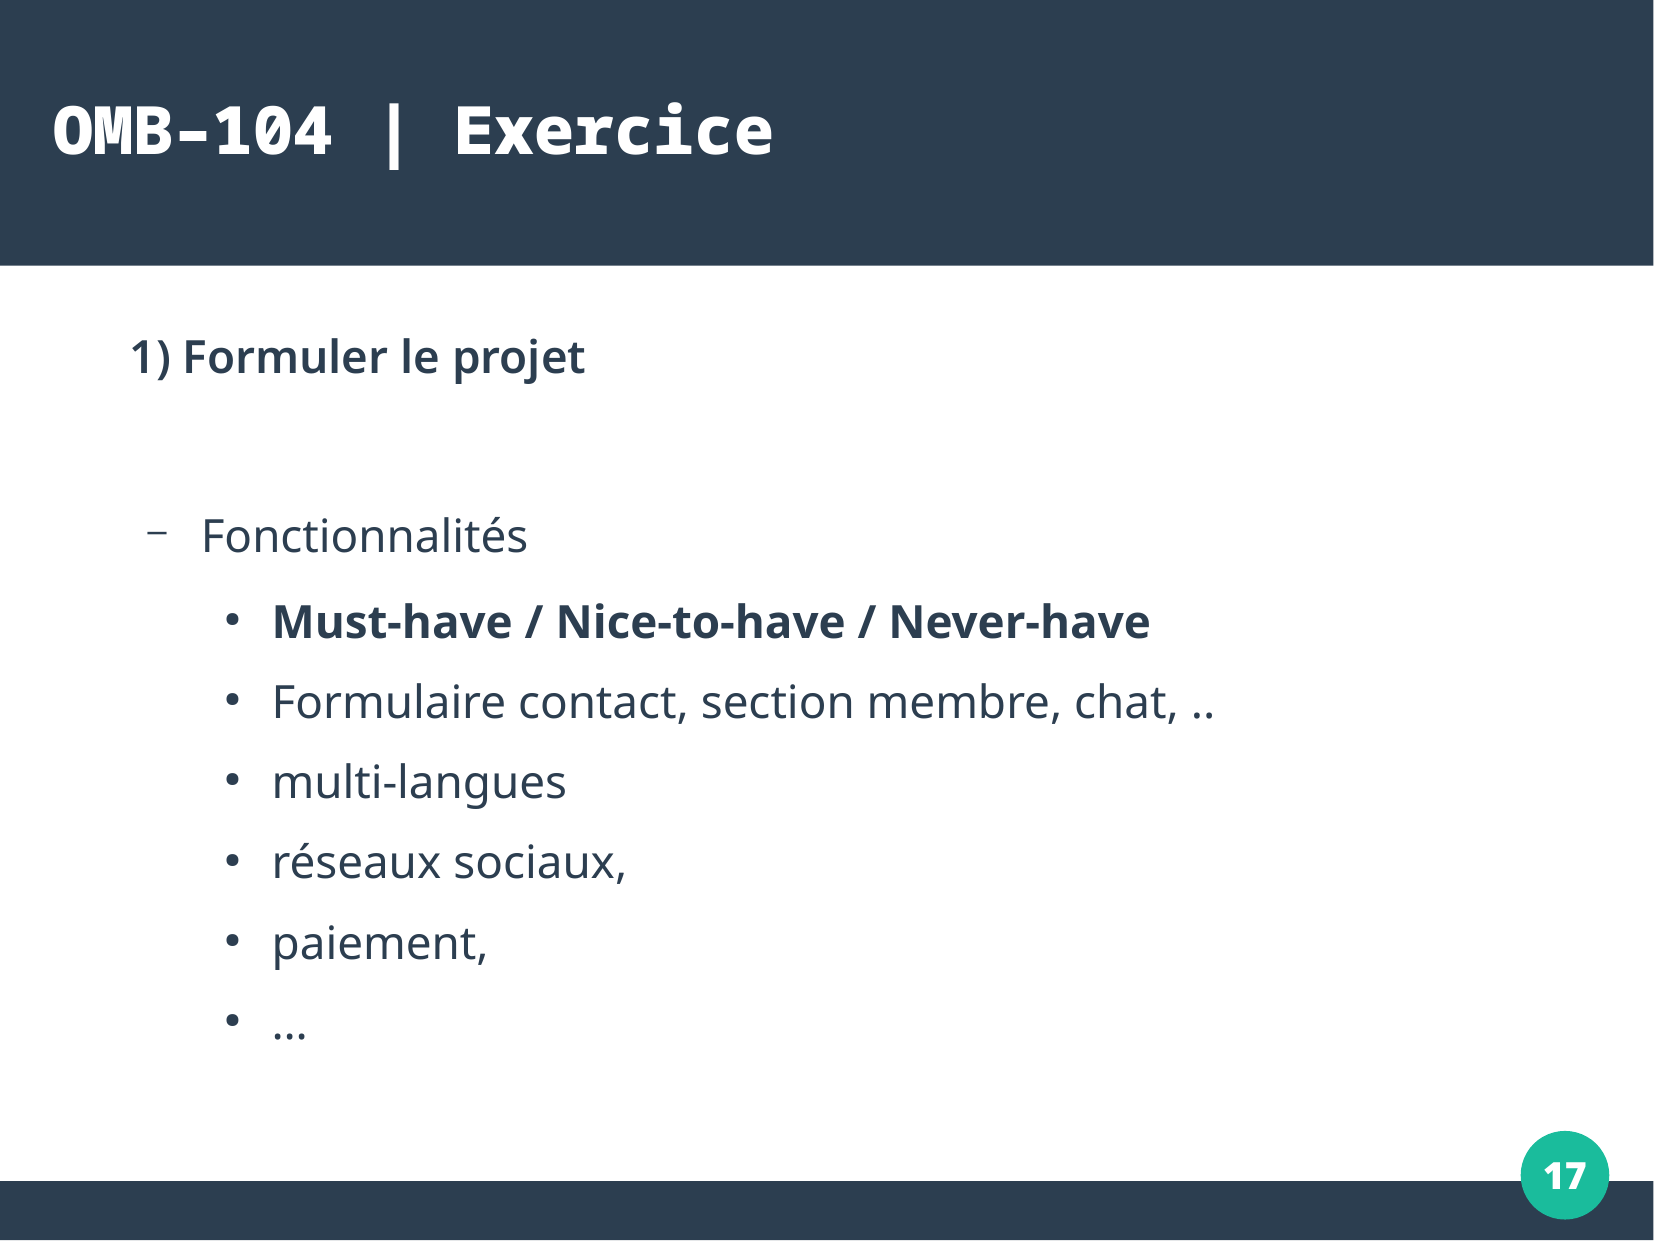

OMB–104 | Exercice
# 1) Formuler le projet
Fonctionnalités
Must-have / Nice-to-have / Never-have
Formulaire contact, section membre, chat, ..
multi-langues
réseaux sociaux,
paiement,
…
17